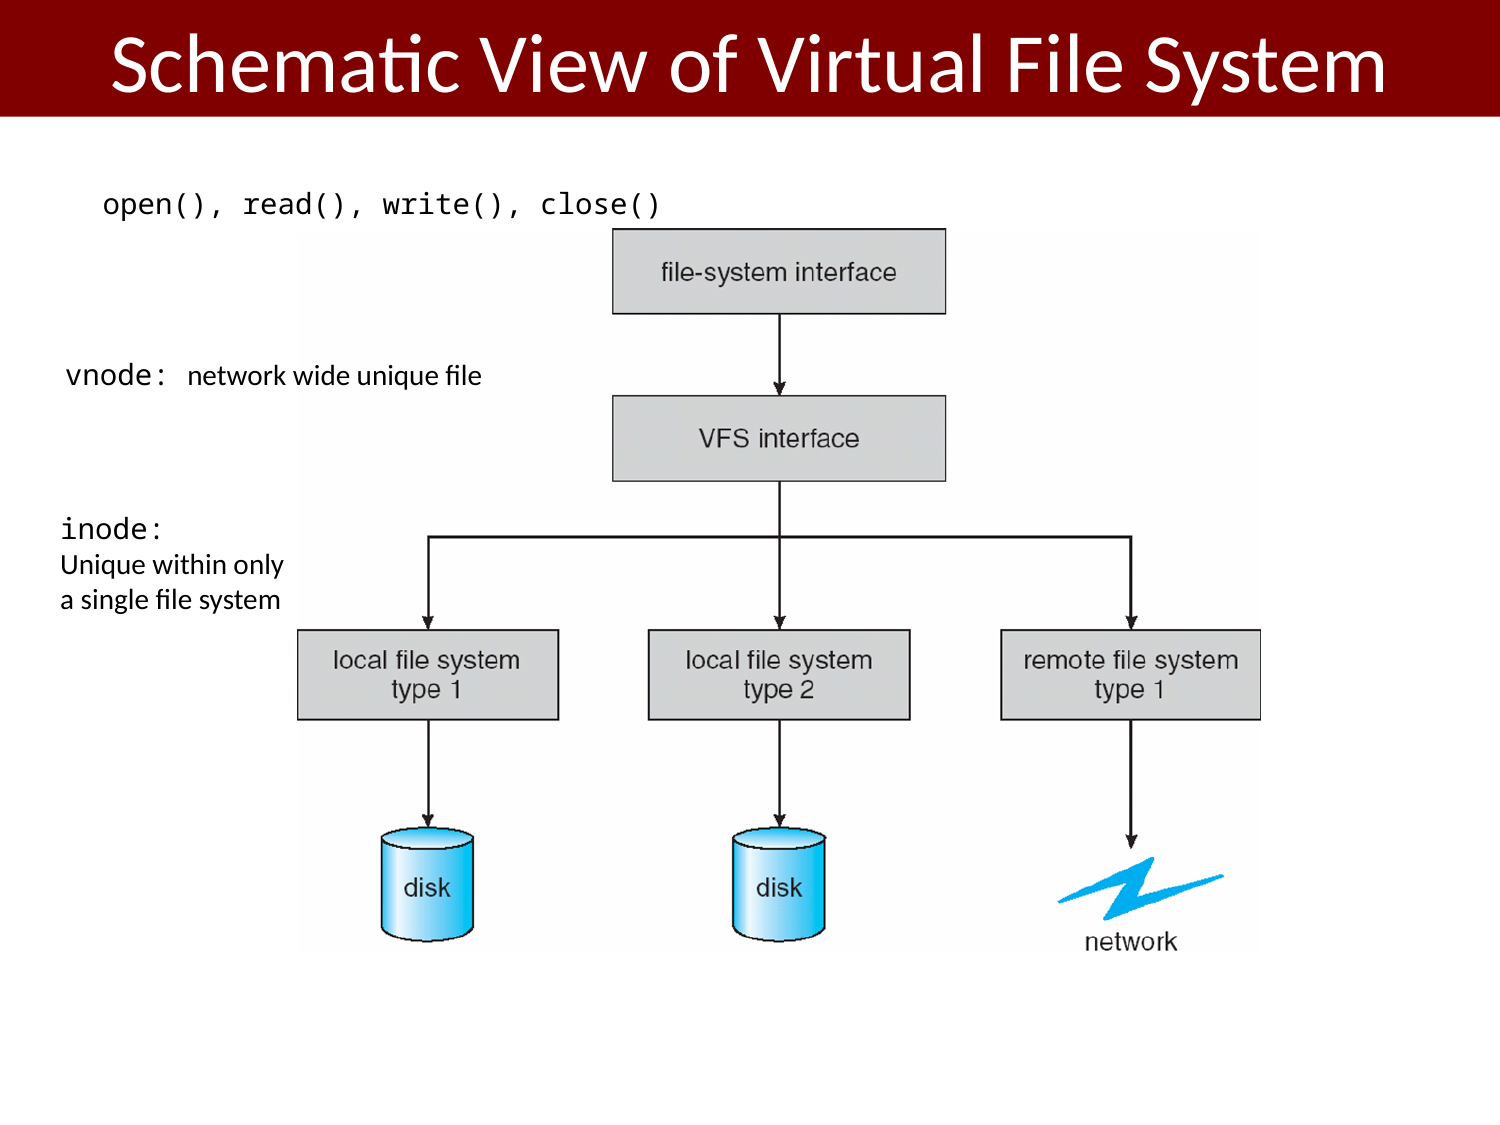

# Schematic View of Virtual File System
open(), read(), write(), close()
vnode: network wide unique file
inode:
Unique within only
a single file system